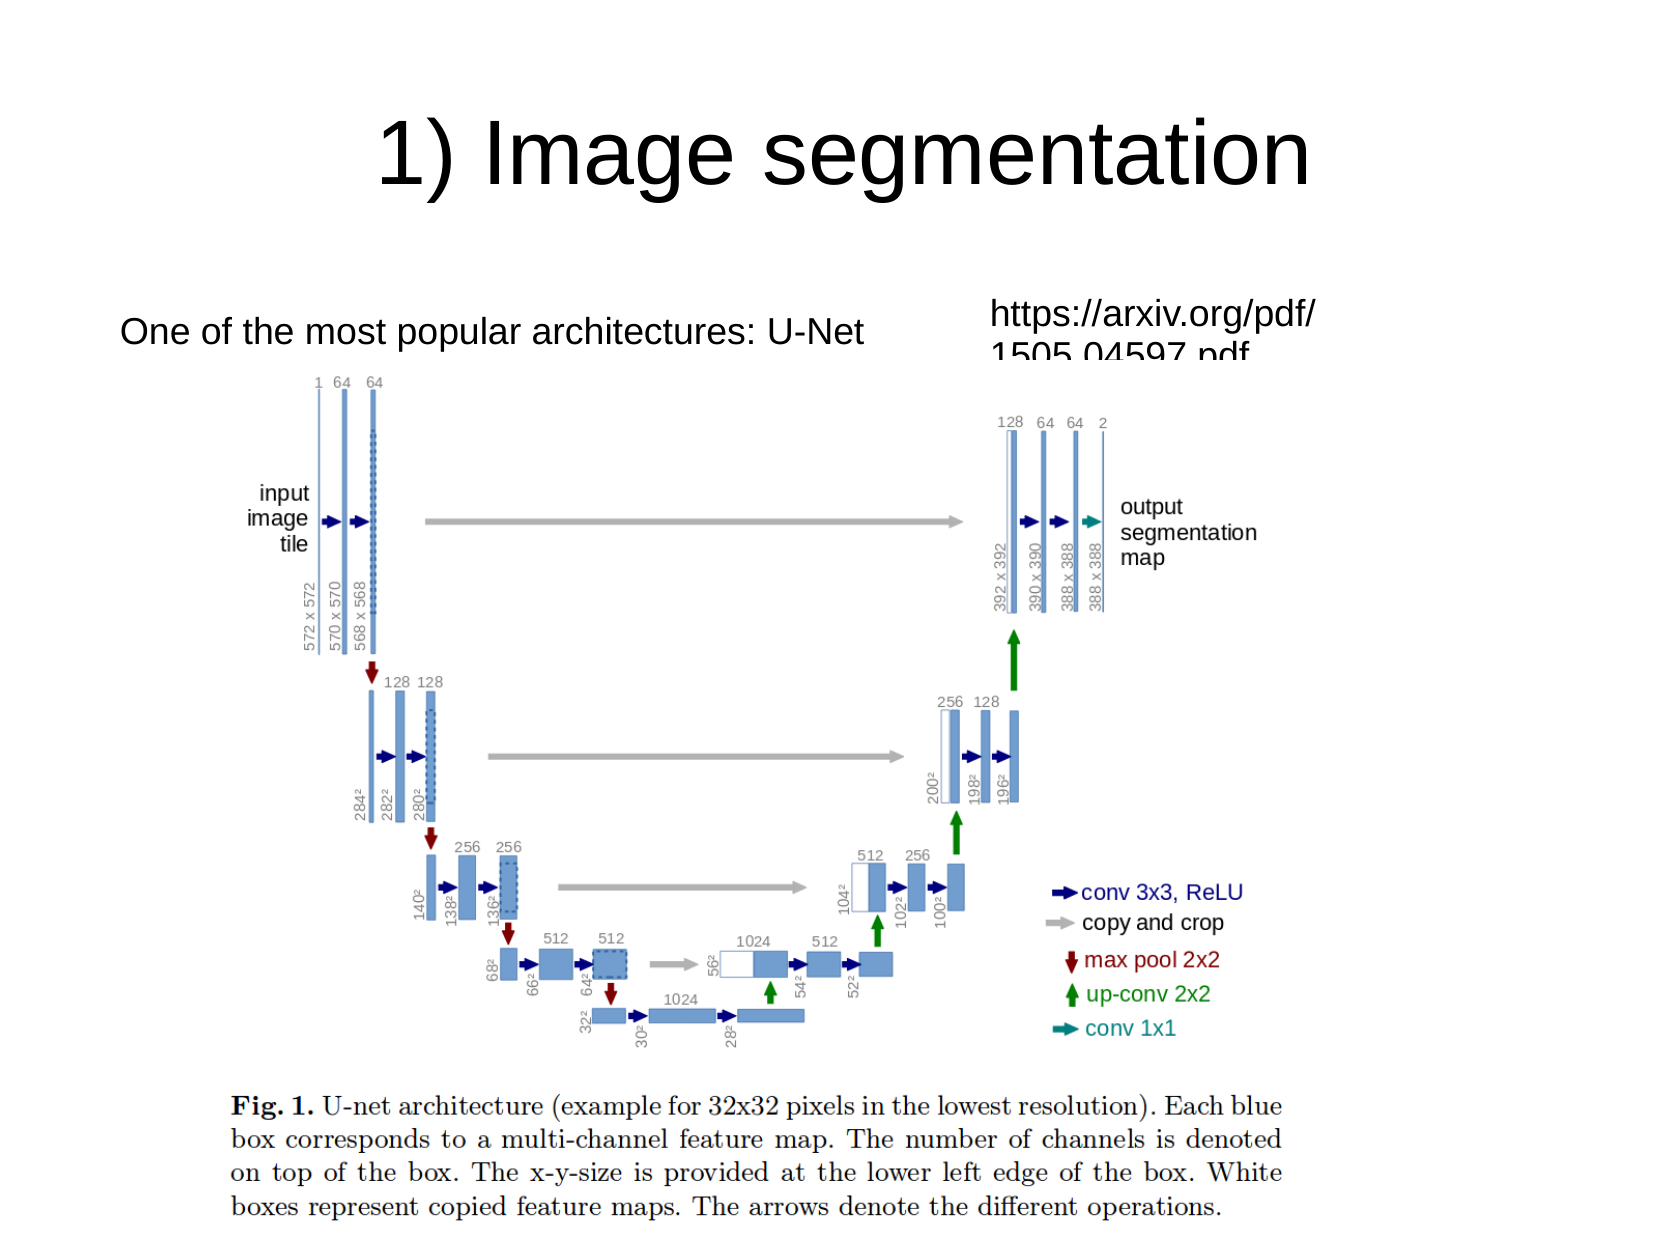

# 1) Image segmentation
https://arxiv.org/pdf/1505.04597.pdf
One of the most popular architectures: U-Net